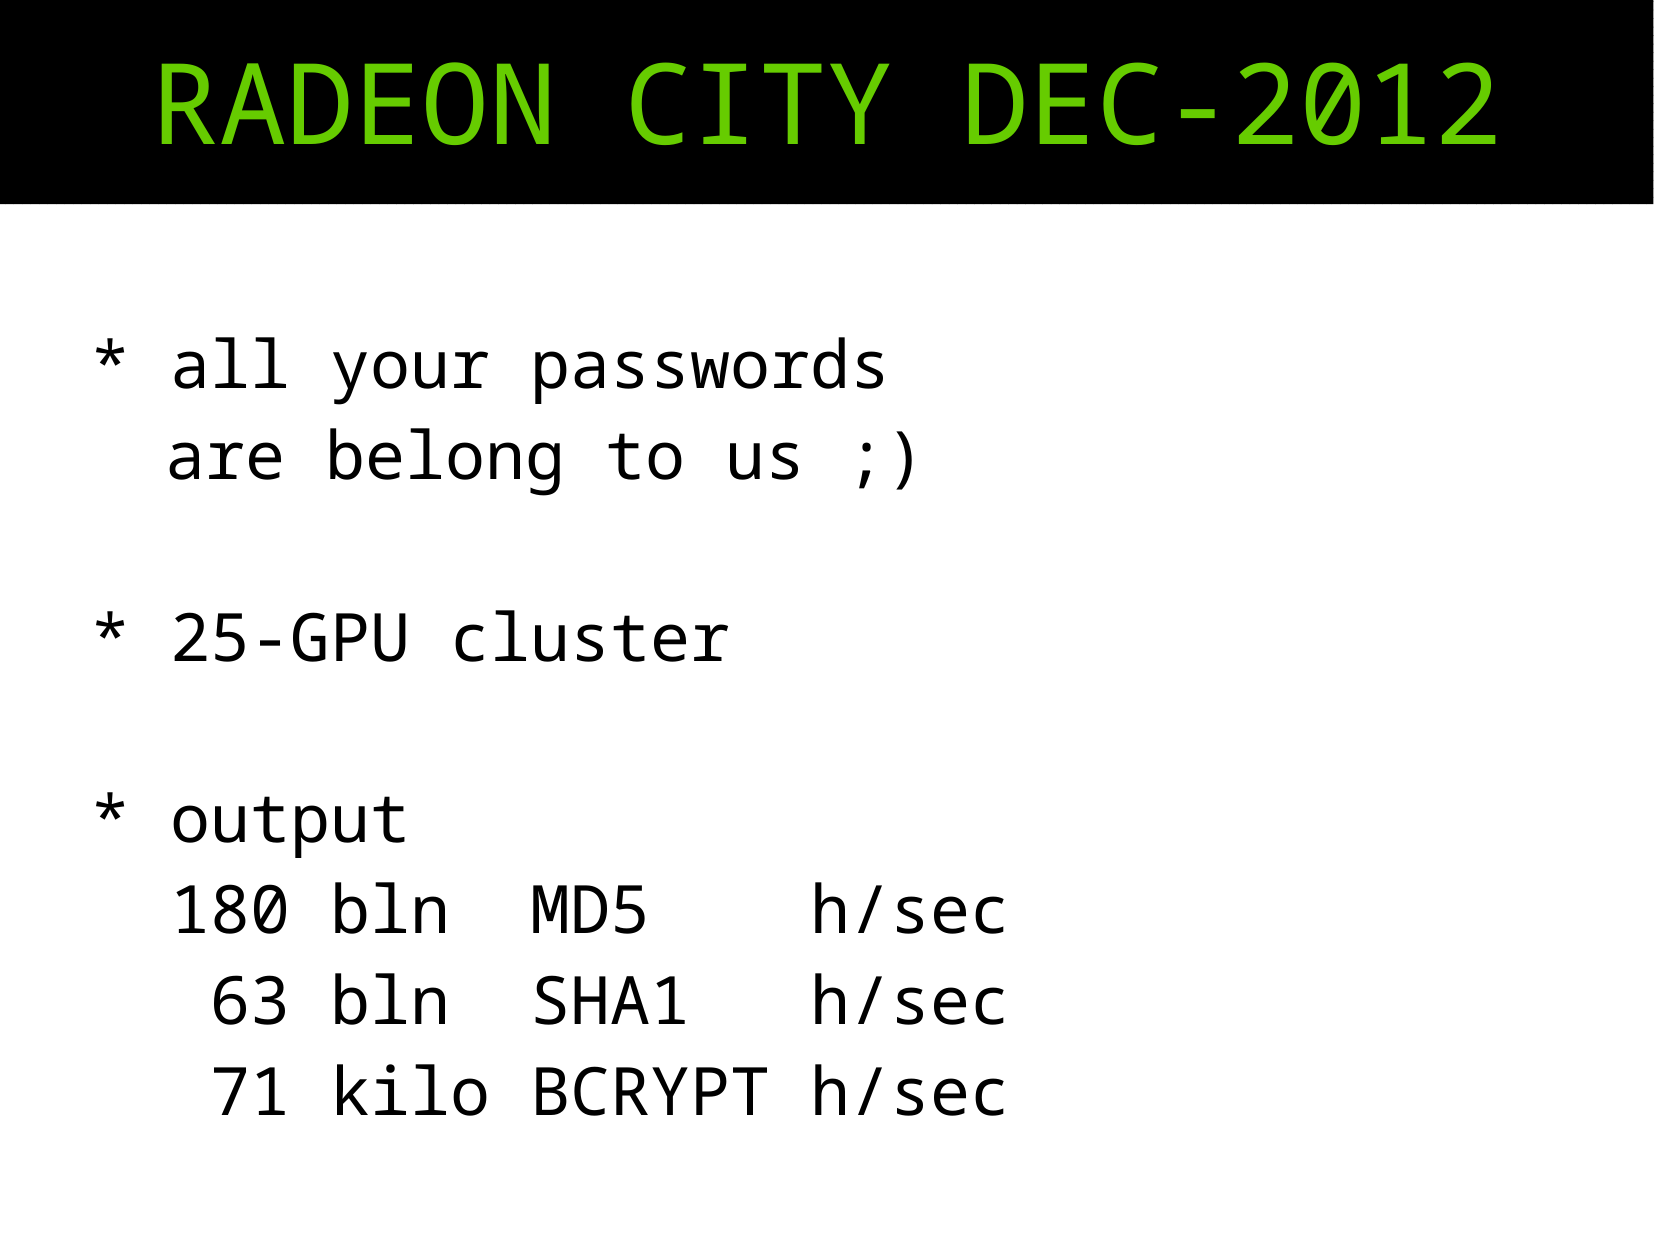

# RADEON CITY DEC-2012
* all your passwords
	are belong to us ;)
* 25-GPU cluster
* output
 180 bln MD5 h/sec
 63 bln SHA1 h/sec
 71 kilo BCRYPT h/sec